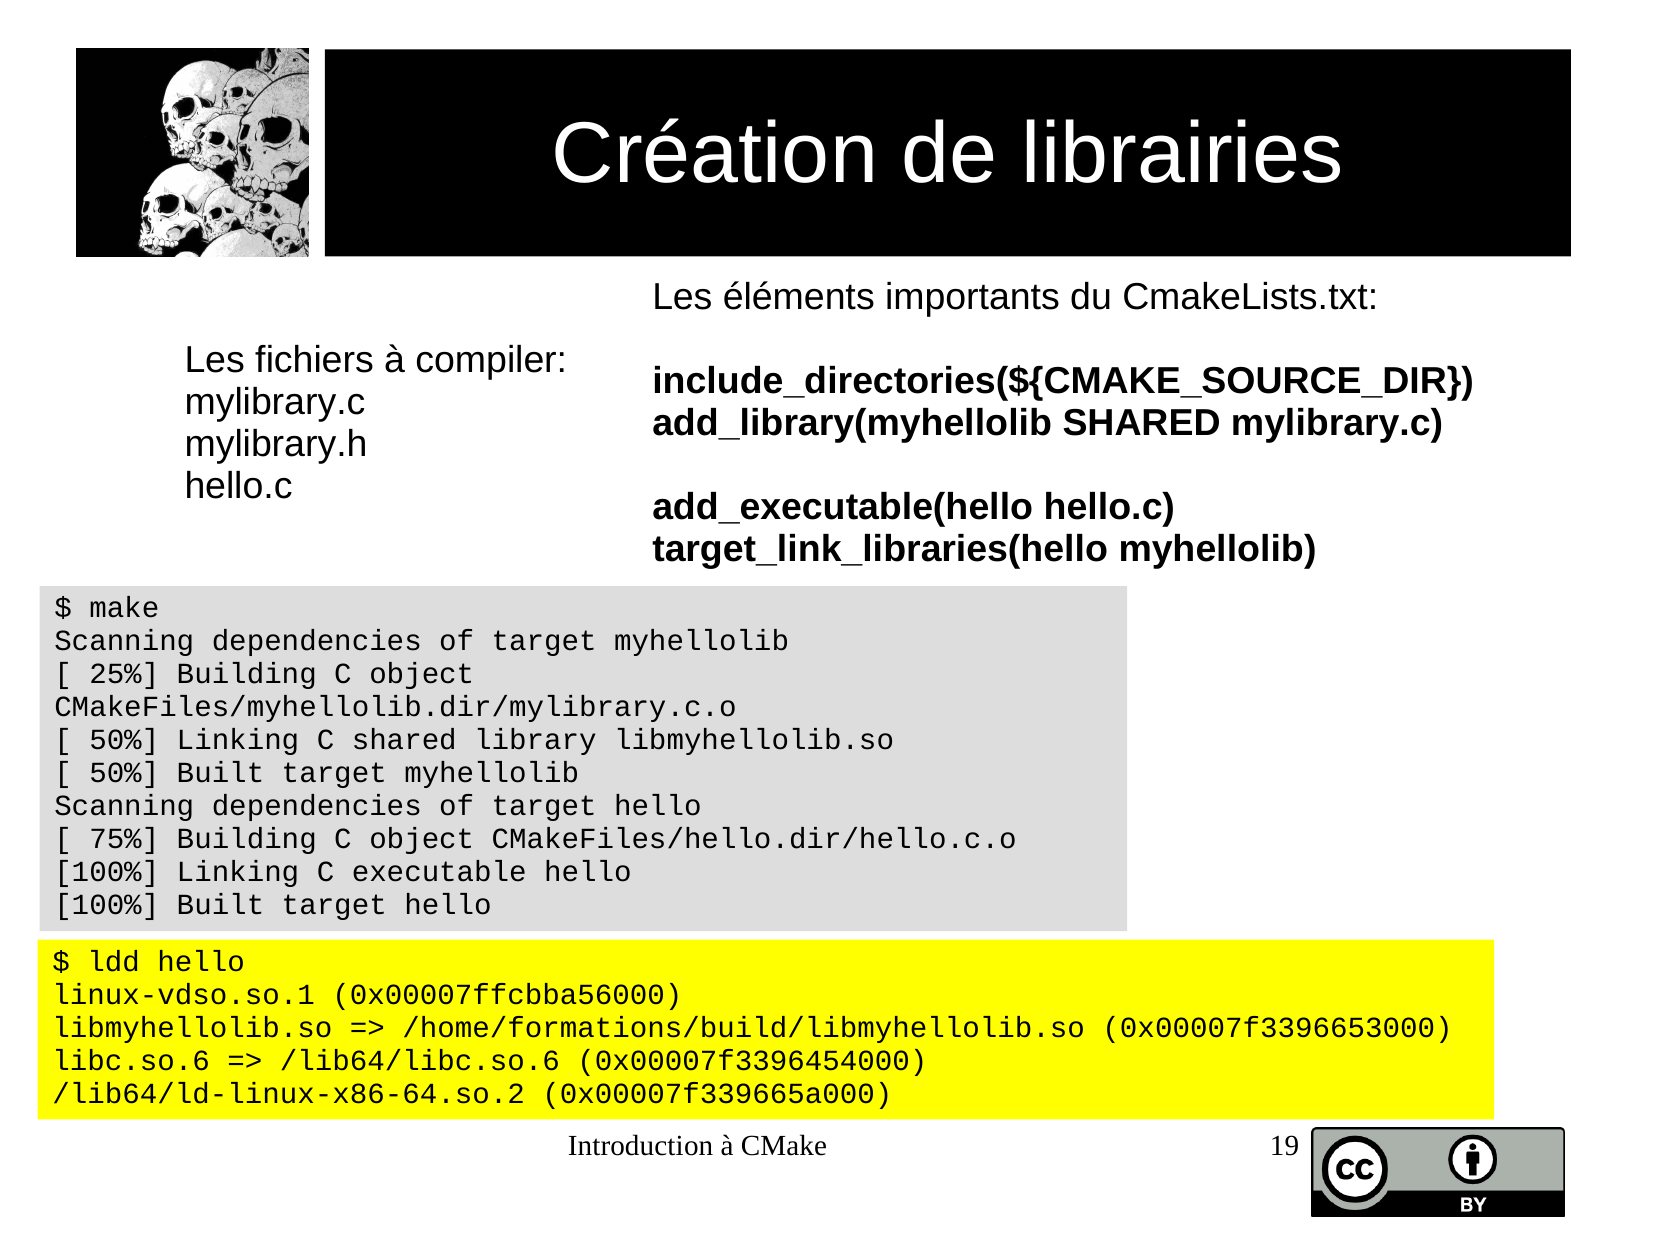

# Création de librairies
Les éléments importants du CmakeLists.txt:
include_directories(${CMAKE_SOURCE_DIR})
add_library(myhellolib SHARED mylibrary.c)
add_executable(hello hello.c)
target_link_libraries(hello myhellolib)
Les fichiers à compiler:
mylibrary.c
mylibrary.h
hello.c
$ make
Scanning dependencies of target myhellolib
[ 25%] Building C object CMakeFiles/myhellolib.dir/mylibrary.c.o
[ 50%] Linking C shared library libmyhellolib.so
[ 50%] Built target myhellolib
Scanning dependencies of target hello
[ 75%] Building C object CMakeFiles/hello.dir/hello.c.o
[100%] Linking C executable hello
[100%] Built target hello
$ ldd hello
linux-vdso.so.1 (0x00007ffcbba56000)
libmyhellolib.so => /home/formations/build/libmyhellolib.so (0x00007f3396653000)
libc.so.6 => /lib64/libc.so.6 (0x00007f3396454000)
/lib64/ld-linux-x86-64.so.2 (0x00007f339665a000)
Introduction à CMake
19